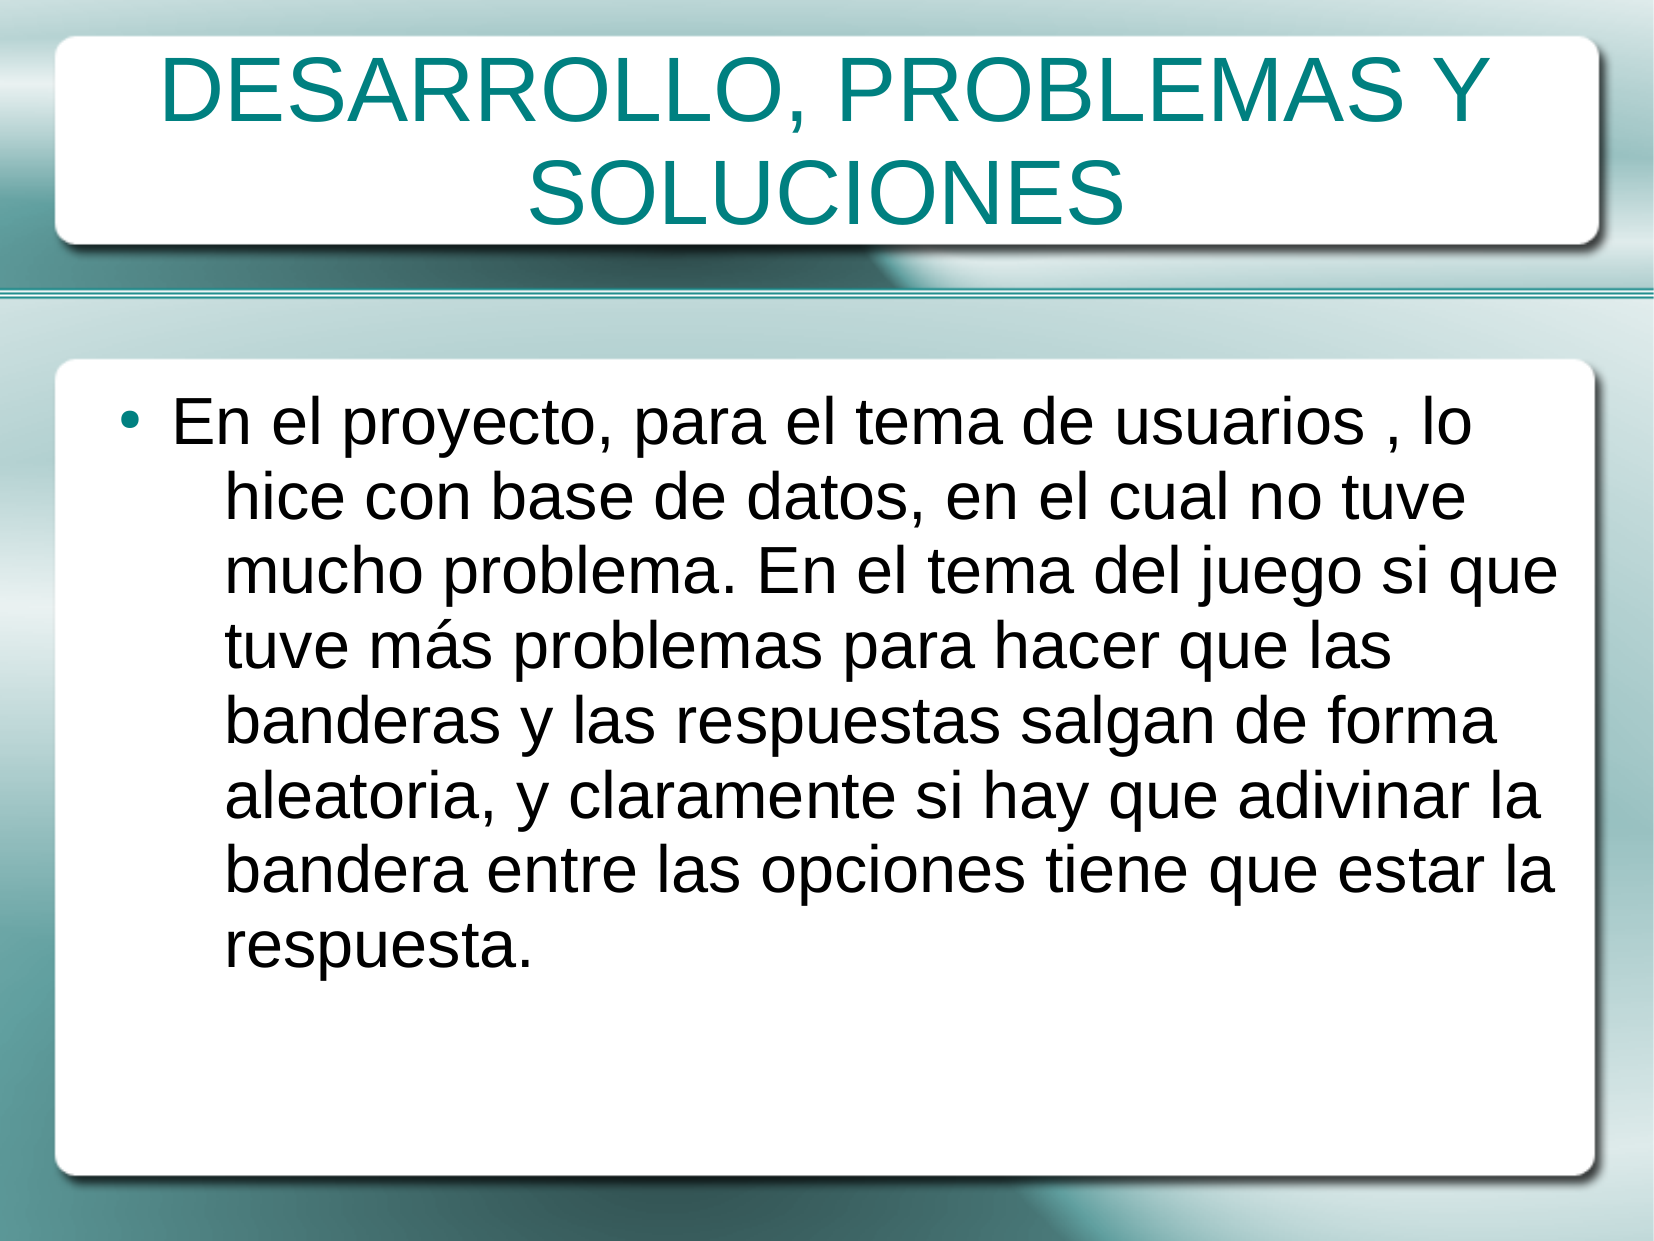

# DESARROLLO, PROBLEMAS Y SOLUCIONES
En el proyecto, para el tema de usuarios , lo hice con base de datos, en el cual no tuve mucho problema. En el tema del juego si que tuve más problemas para hacer que las banderas y las respuestas salgan de forma aleatoria, y claramente si hay que adivinar la bandera entre las opciones tiene que estar la respuesta.